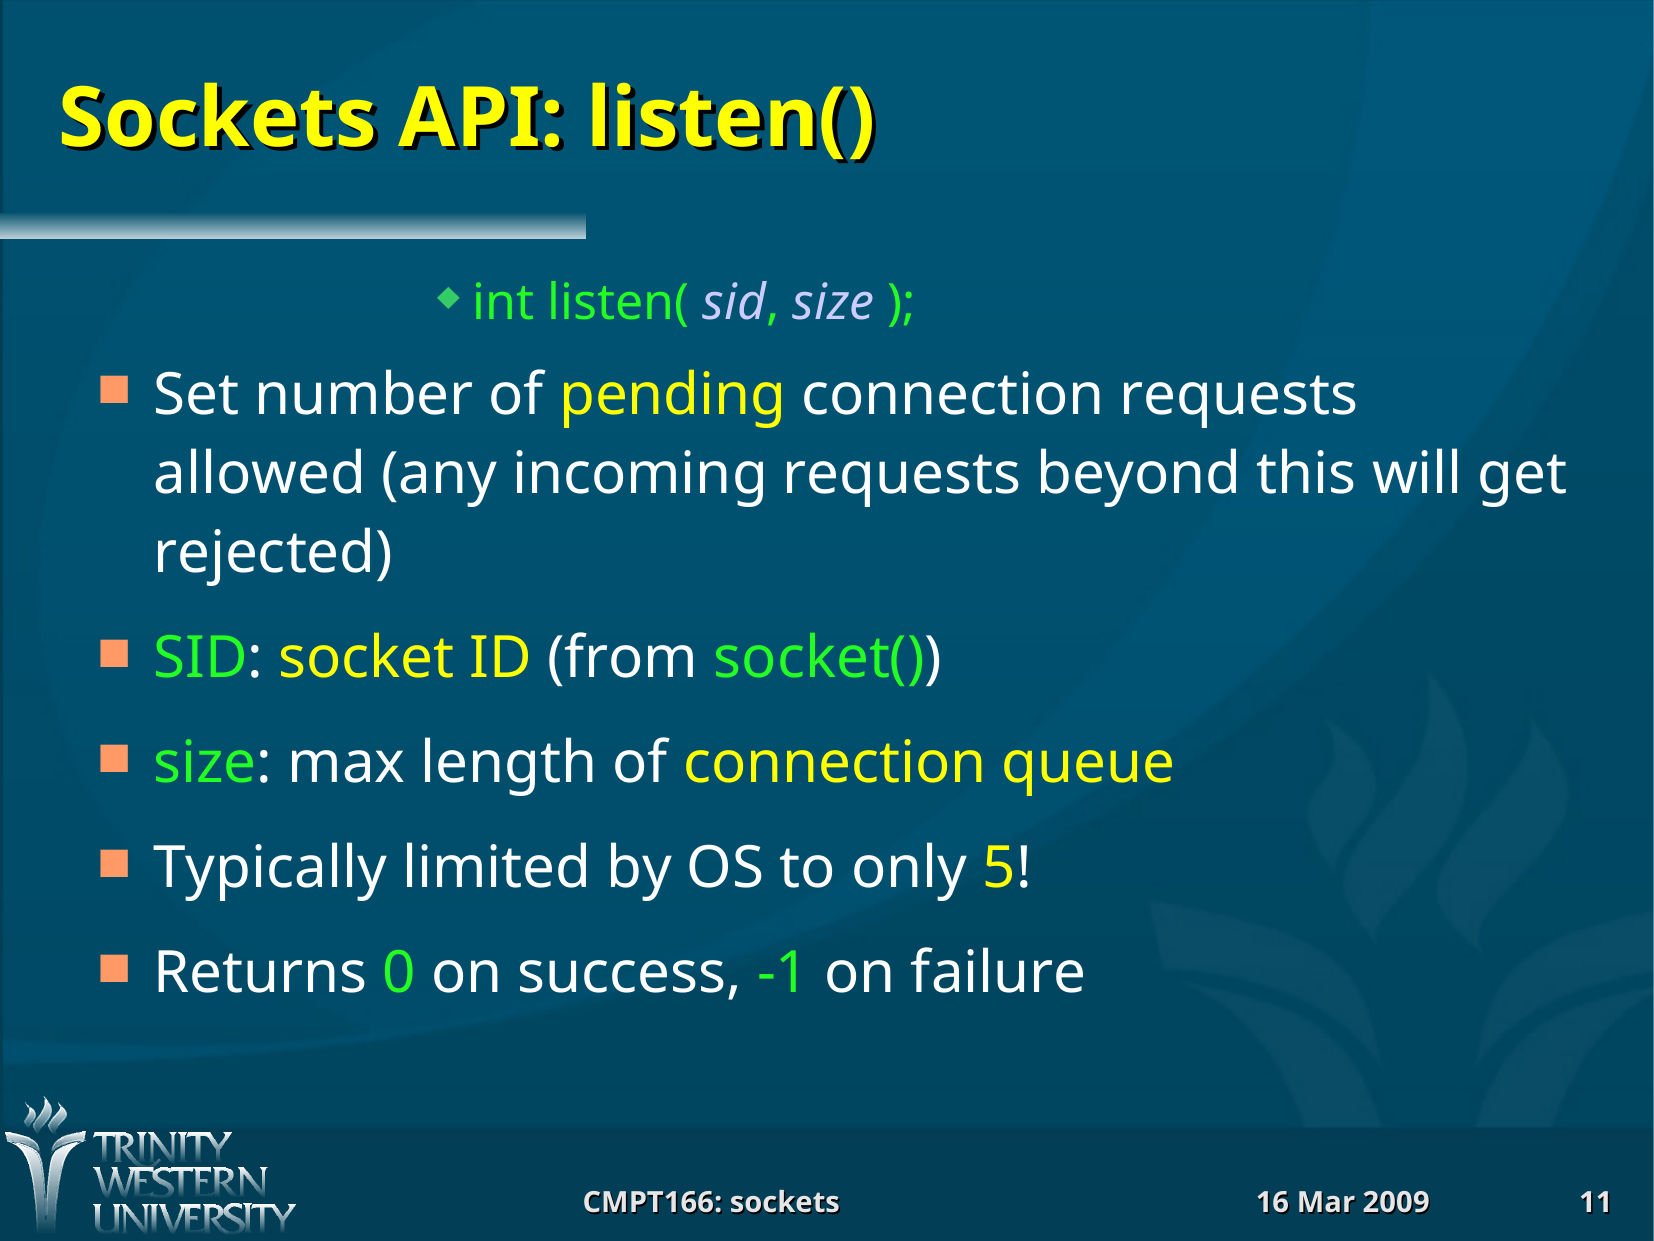

# Sockets API: listen()
int listen( sid, size );
Set number of pending connection requests allowed (any incoming requests beyond this will get rejected)
SID: socket ID (from socket())
size: max length of connection queue
Typically limited by OS to only 5!
Returns 0 on success, -1 on failure
CMPT166: sockets
16 Mar 2009
11